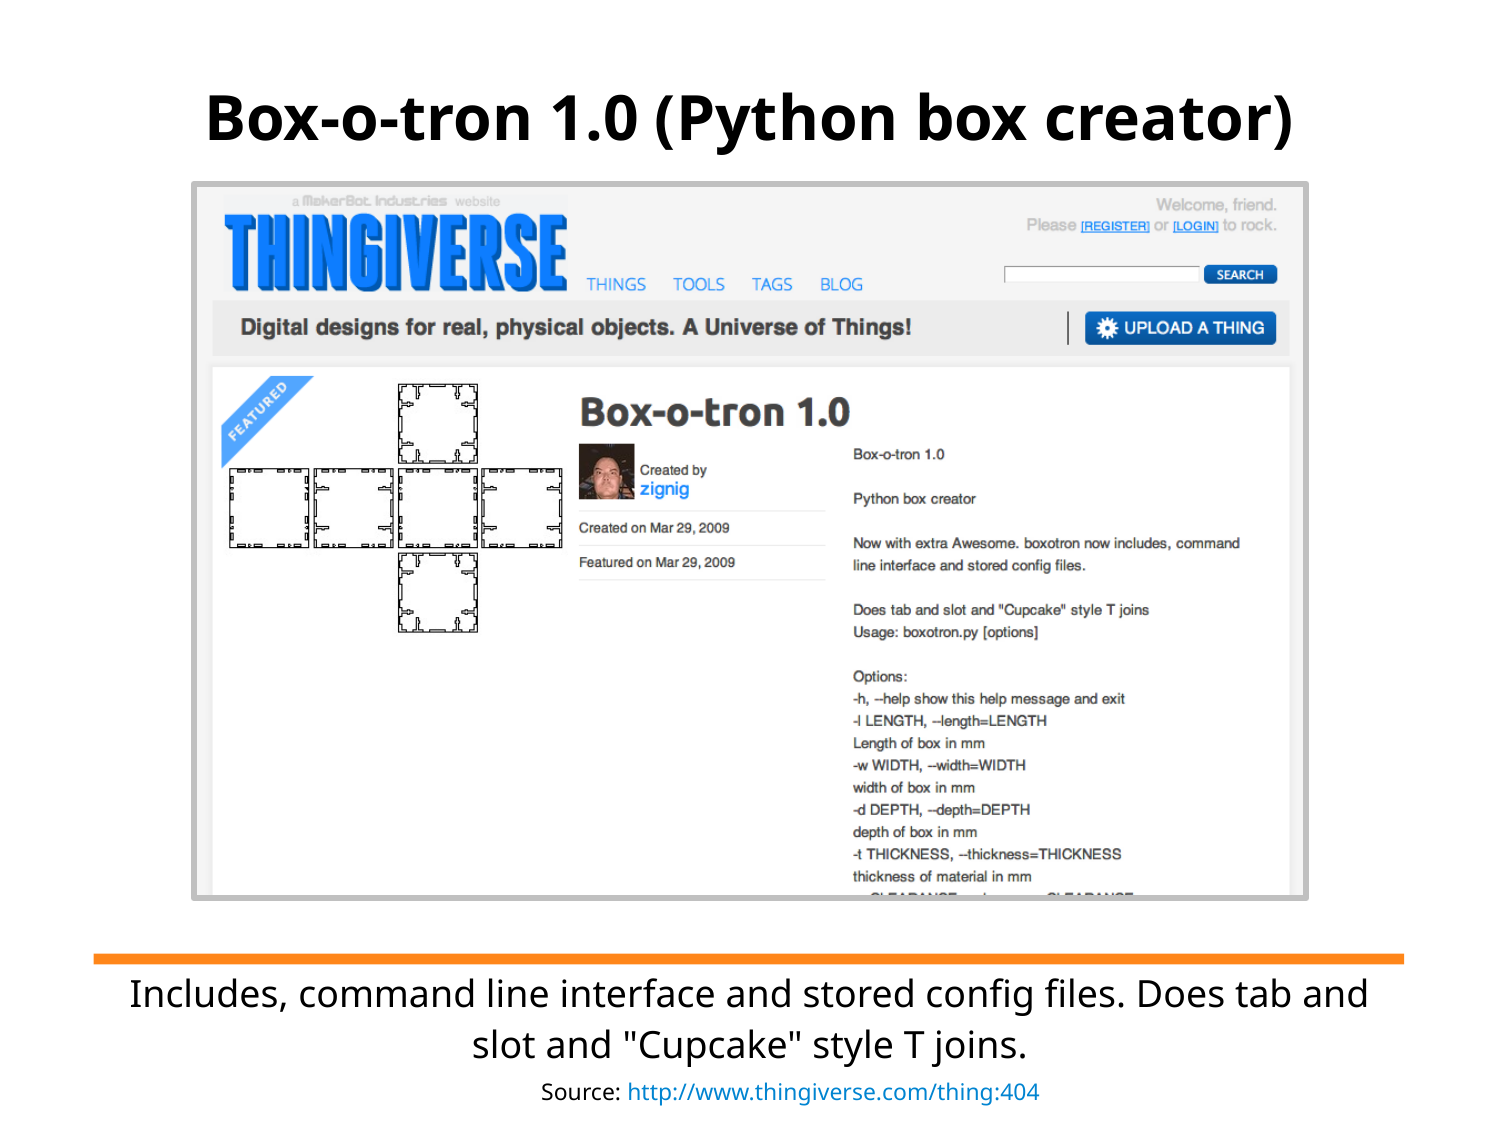

# Box-o-tron 1.0 (Python box creator)
Includes, command line interface and stored config files. Does tab and slot and "Cupcake" style T joins.
Source: http://www.thingiverse.com/thing:404